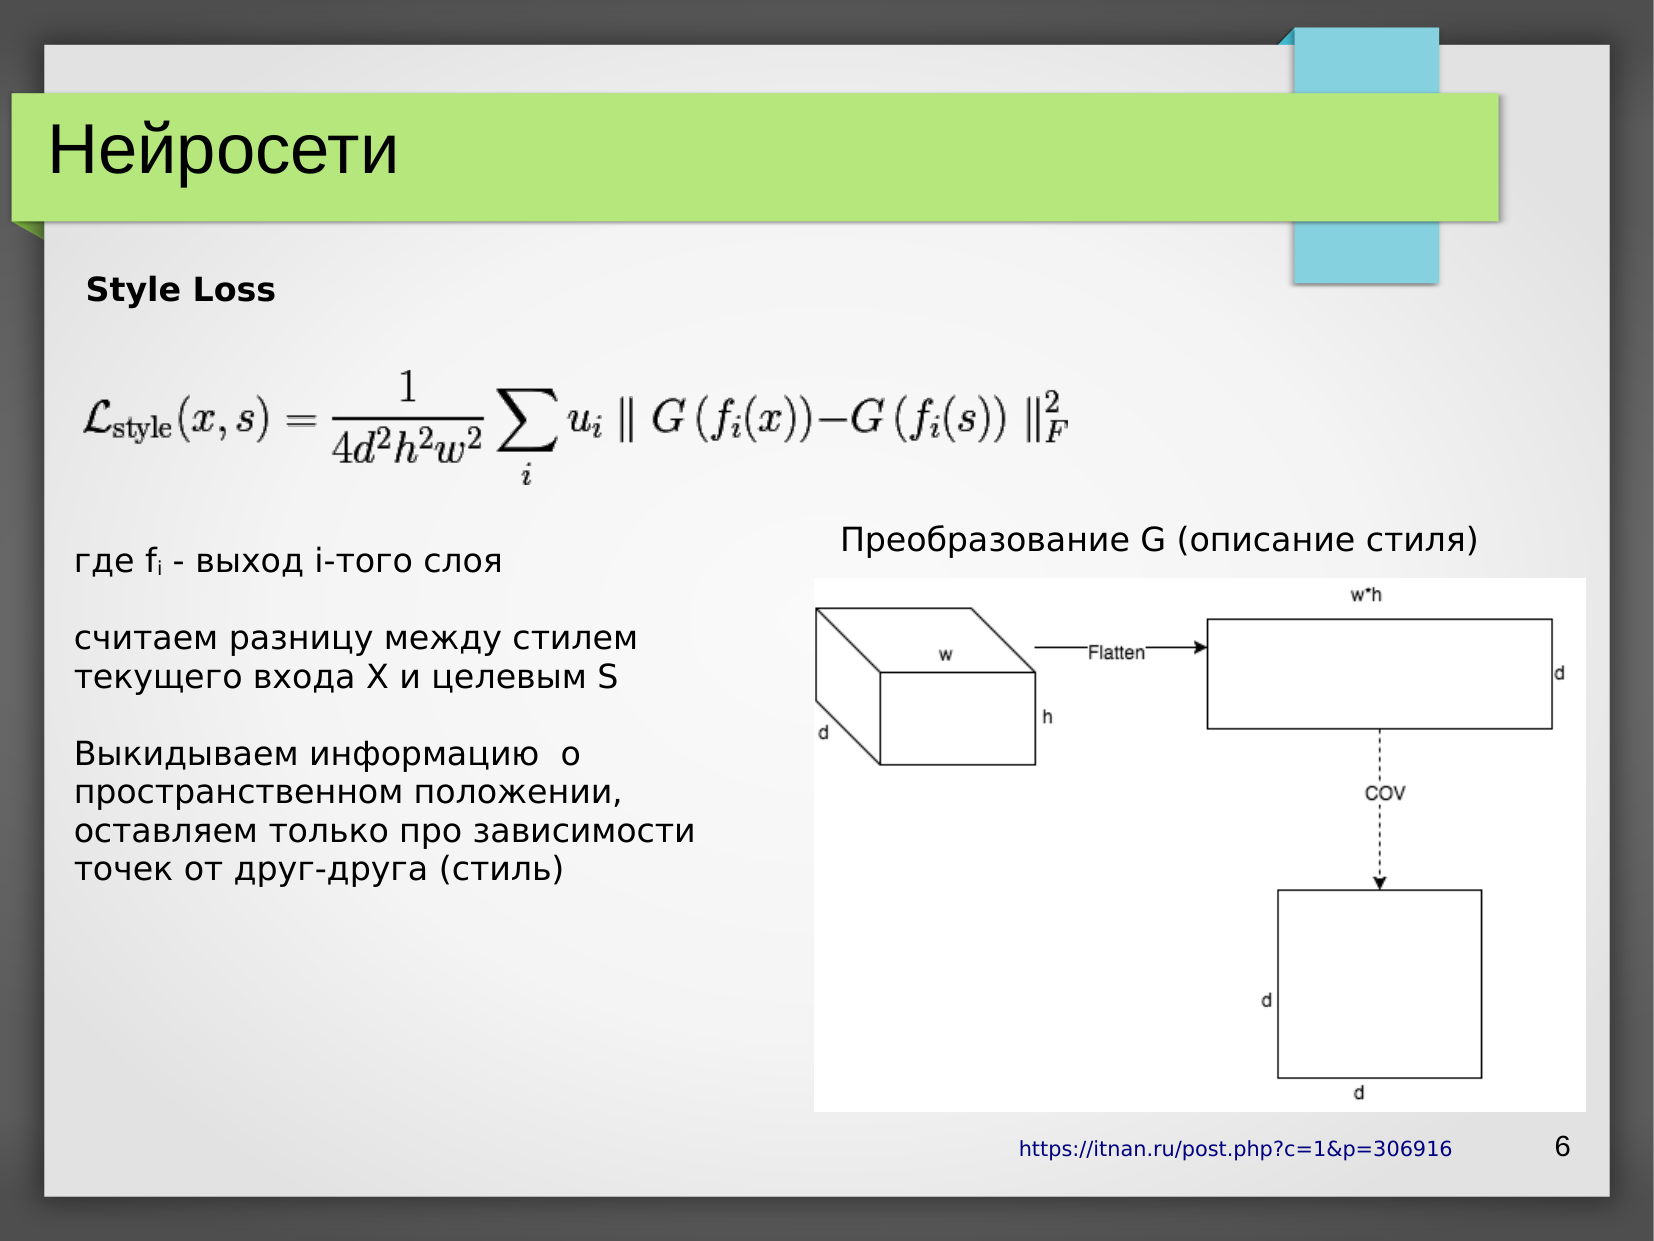

# Нейросети
Style Loss
где fi - выход i-того слоя
считаем разницу между стилем текущего входа Х и целевым S
Выкидываем информацию о пространственном положении, оставляем только про зависимости точек от друг-друга (стиль)
Преобразование G (описание стиля)
https://itnan.ru/post.php?c=1&p=306916
6